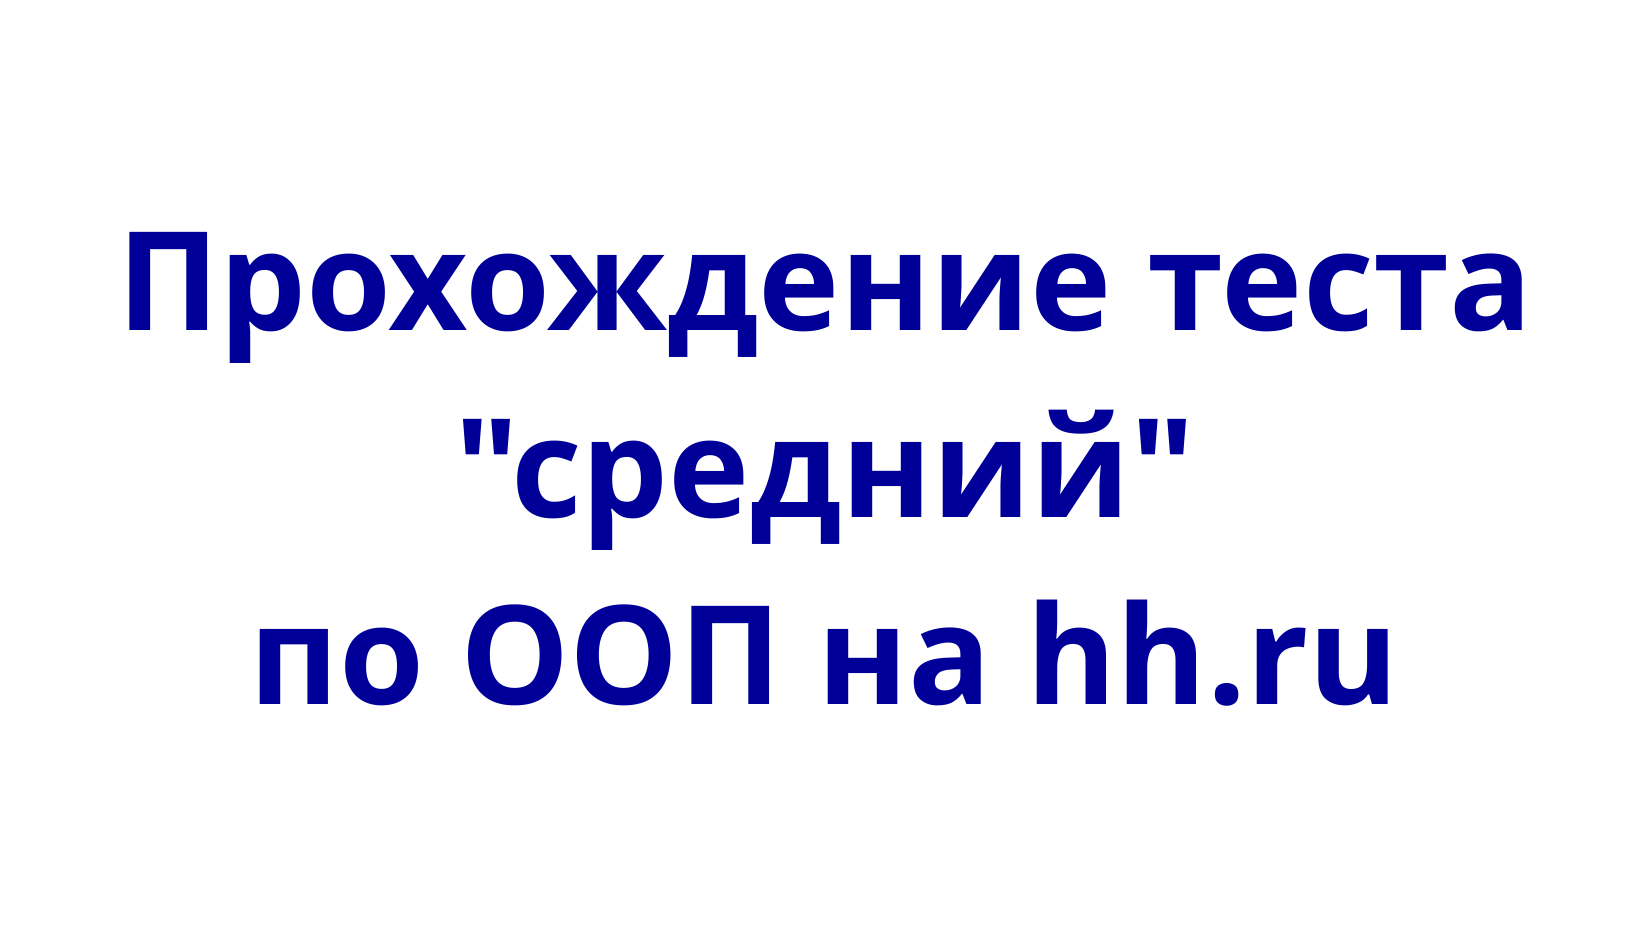

# Прохождение теста "средний"
по ООП на hh.ru